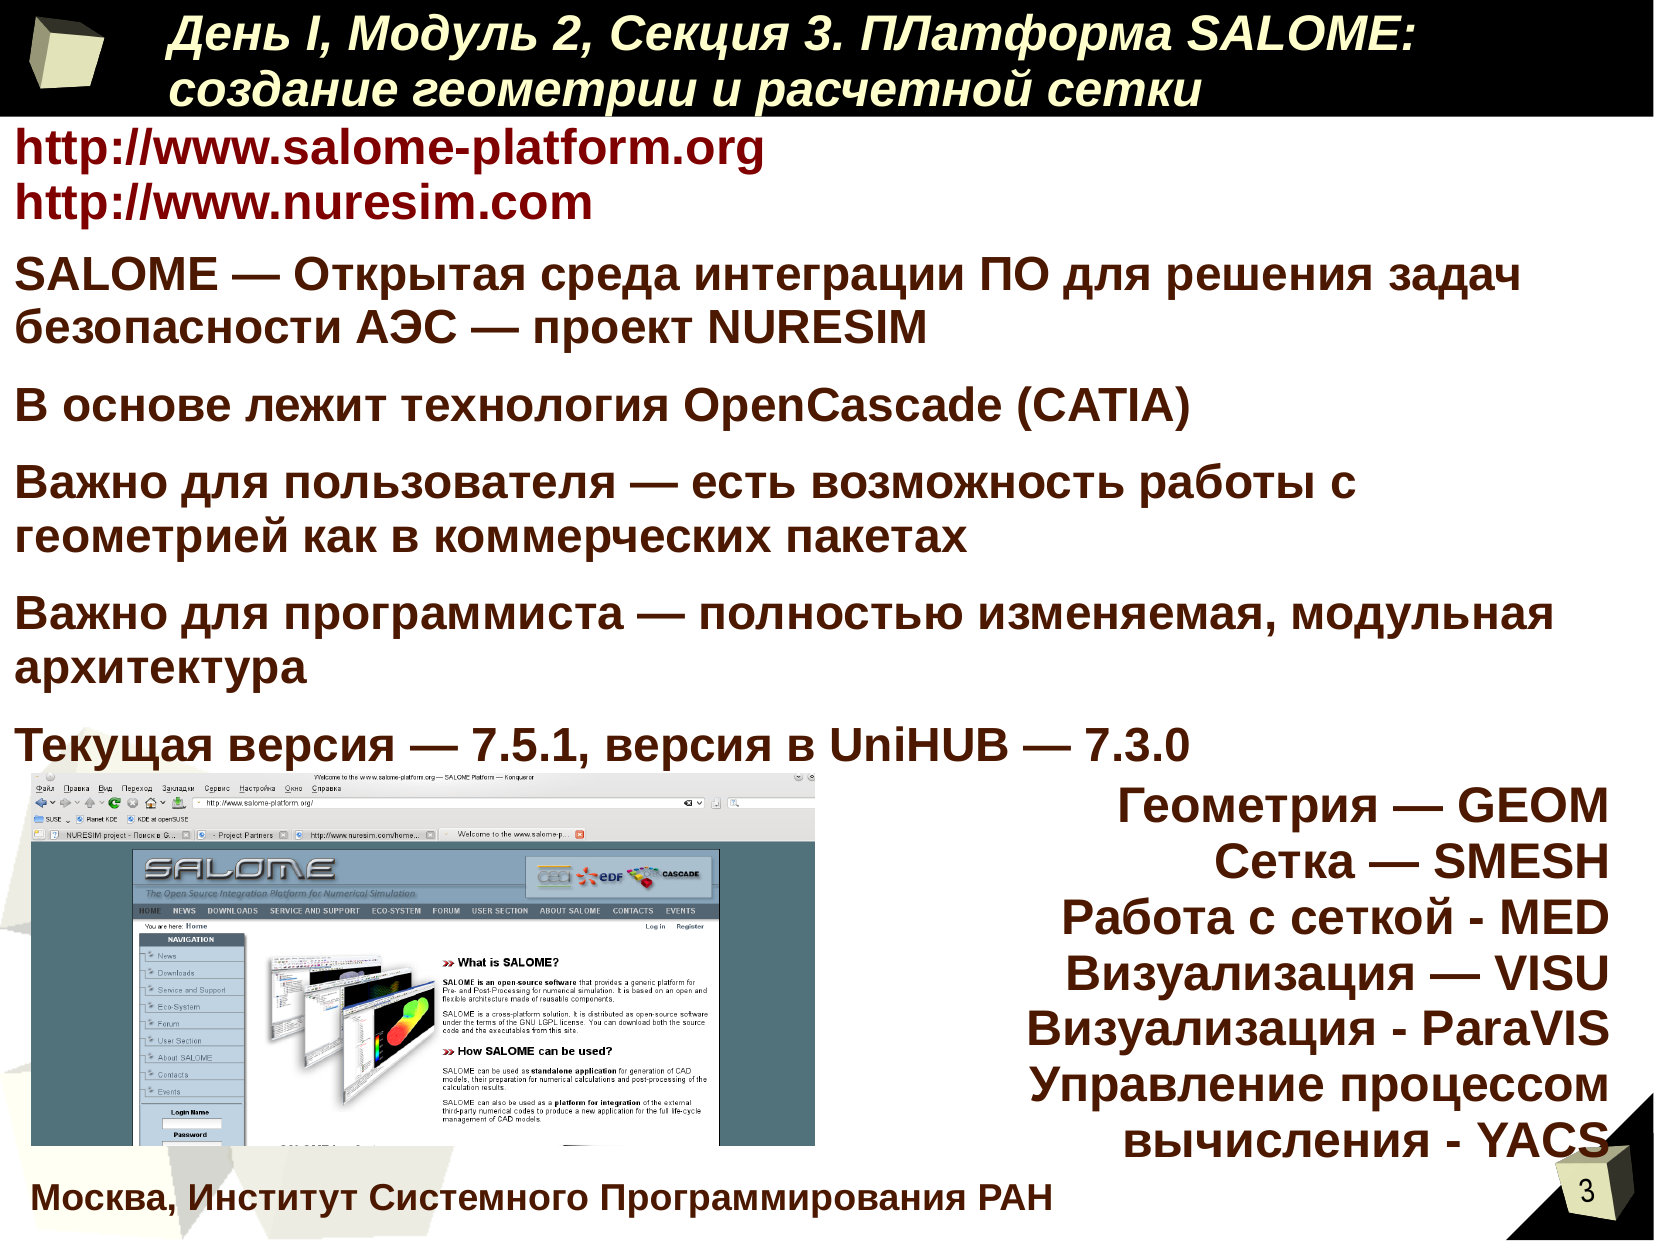

http://www.salome-platform.org
http://www.nuresim.com
SALOME — Открытая среда интеграции ПО для решения задач безопасности АЭС — проект NURESIM
В основе лежит технология OpenCascade (CATIA)
Важно для пользователя — есть возможность работы с геометрией как в коммерческих пакетах
Важно для программиста — полностью изменяемая, модульная архитектура
Текущая версия — 7.5.1, версия в UniHUB — 7.3.0
Геометрия — GEOM
Сетка — SMESH
Работа с сеткой - MED
Визуализация — VISU
Визуализация - ParaVIS
Управление процессом вычисления - YACS